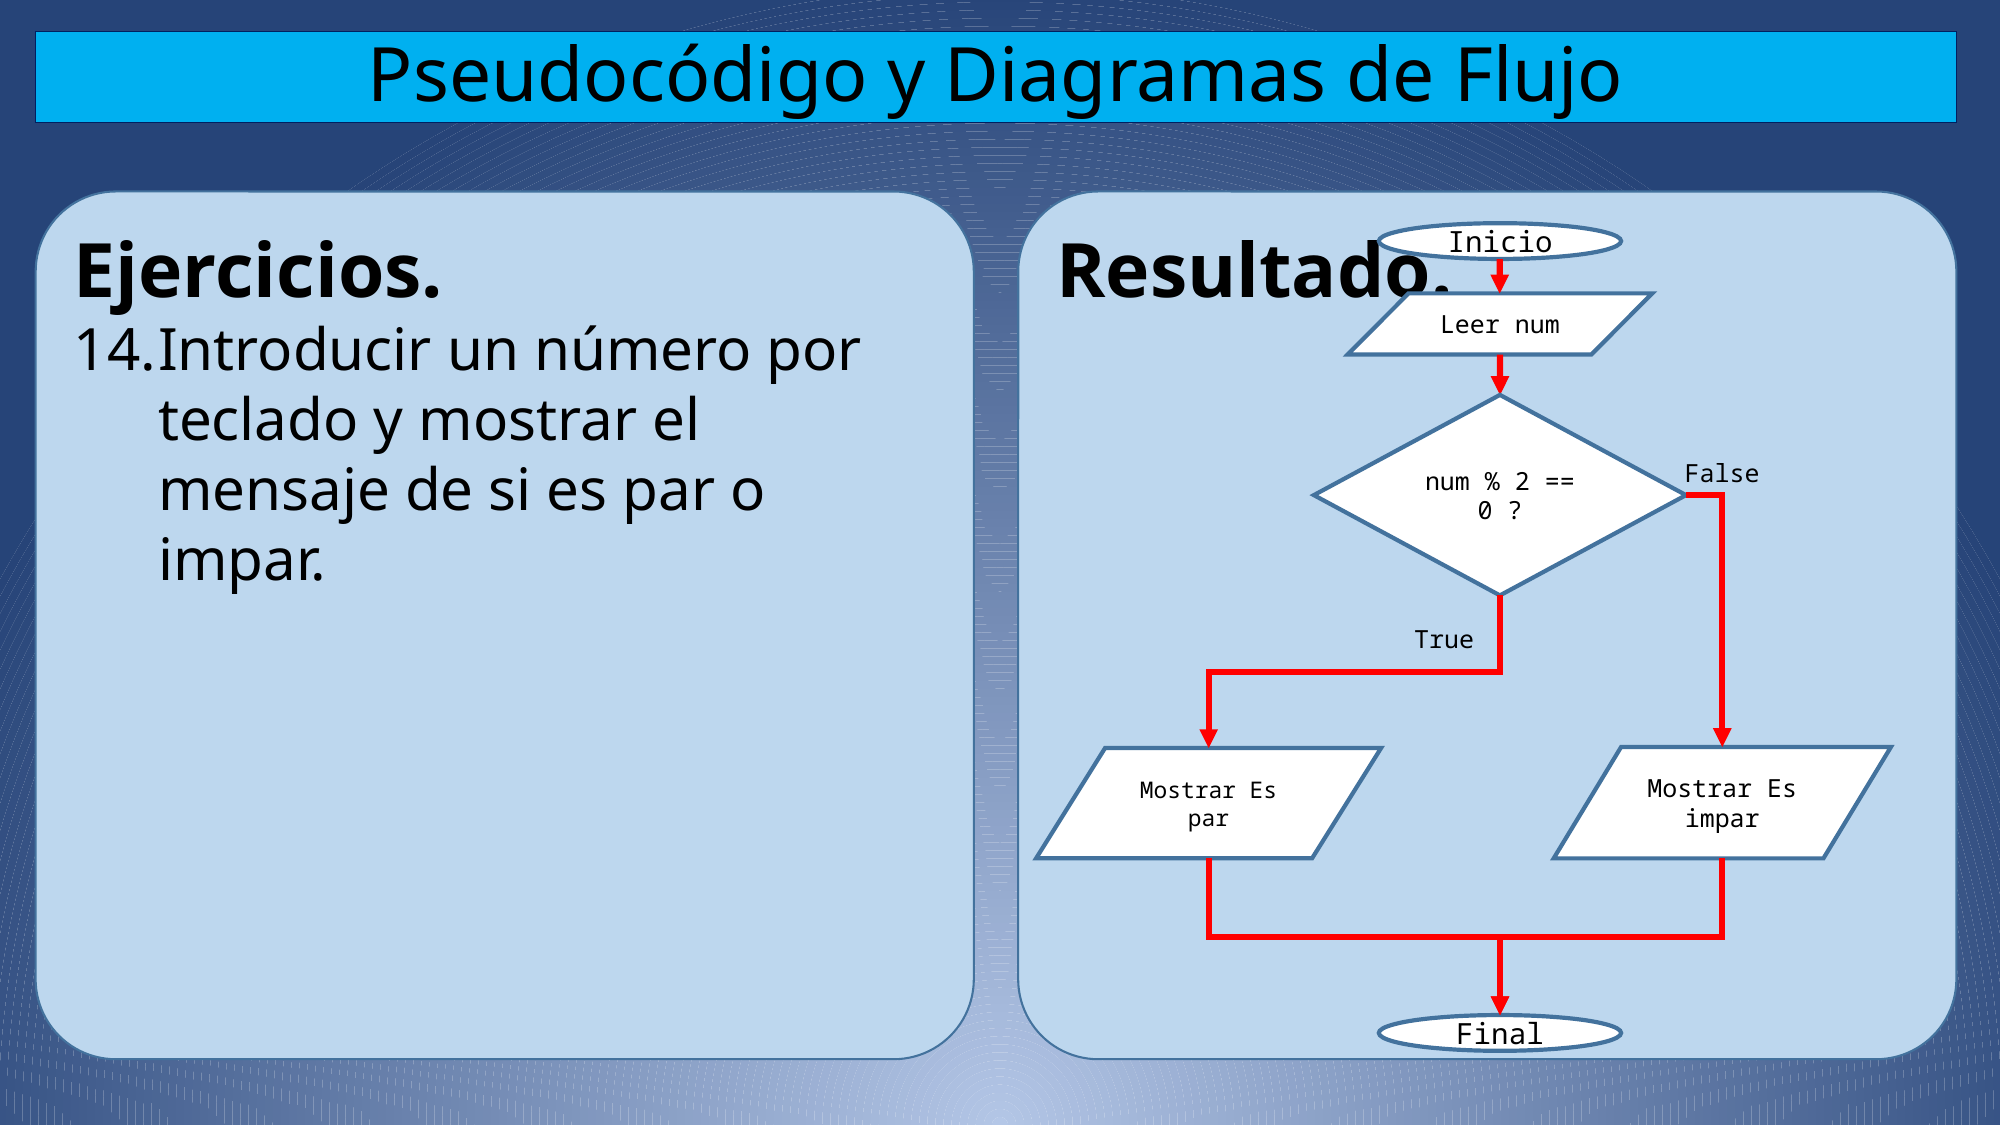

# Pseudocódigo y Diagramas de Flujo
Ejercicios.
Introducir un número por teclado y mostrar el mensaje de si es par o impar.
Resultado.
Inicio
Leer num
num % 2 == 0 ?
False
True
Mostrar Es impar
Mostrar Es par
Final